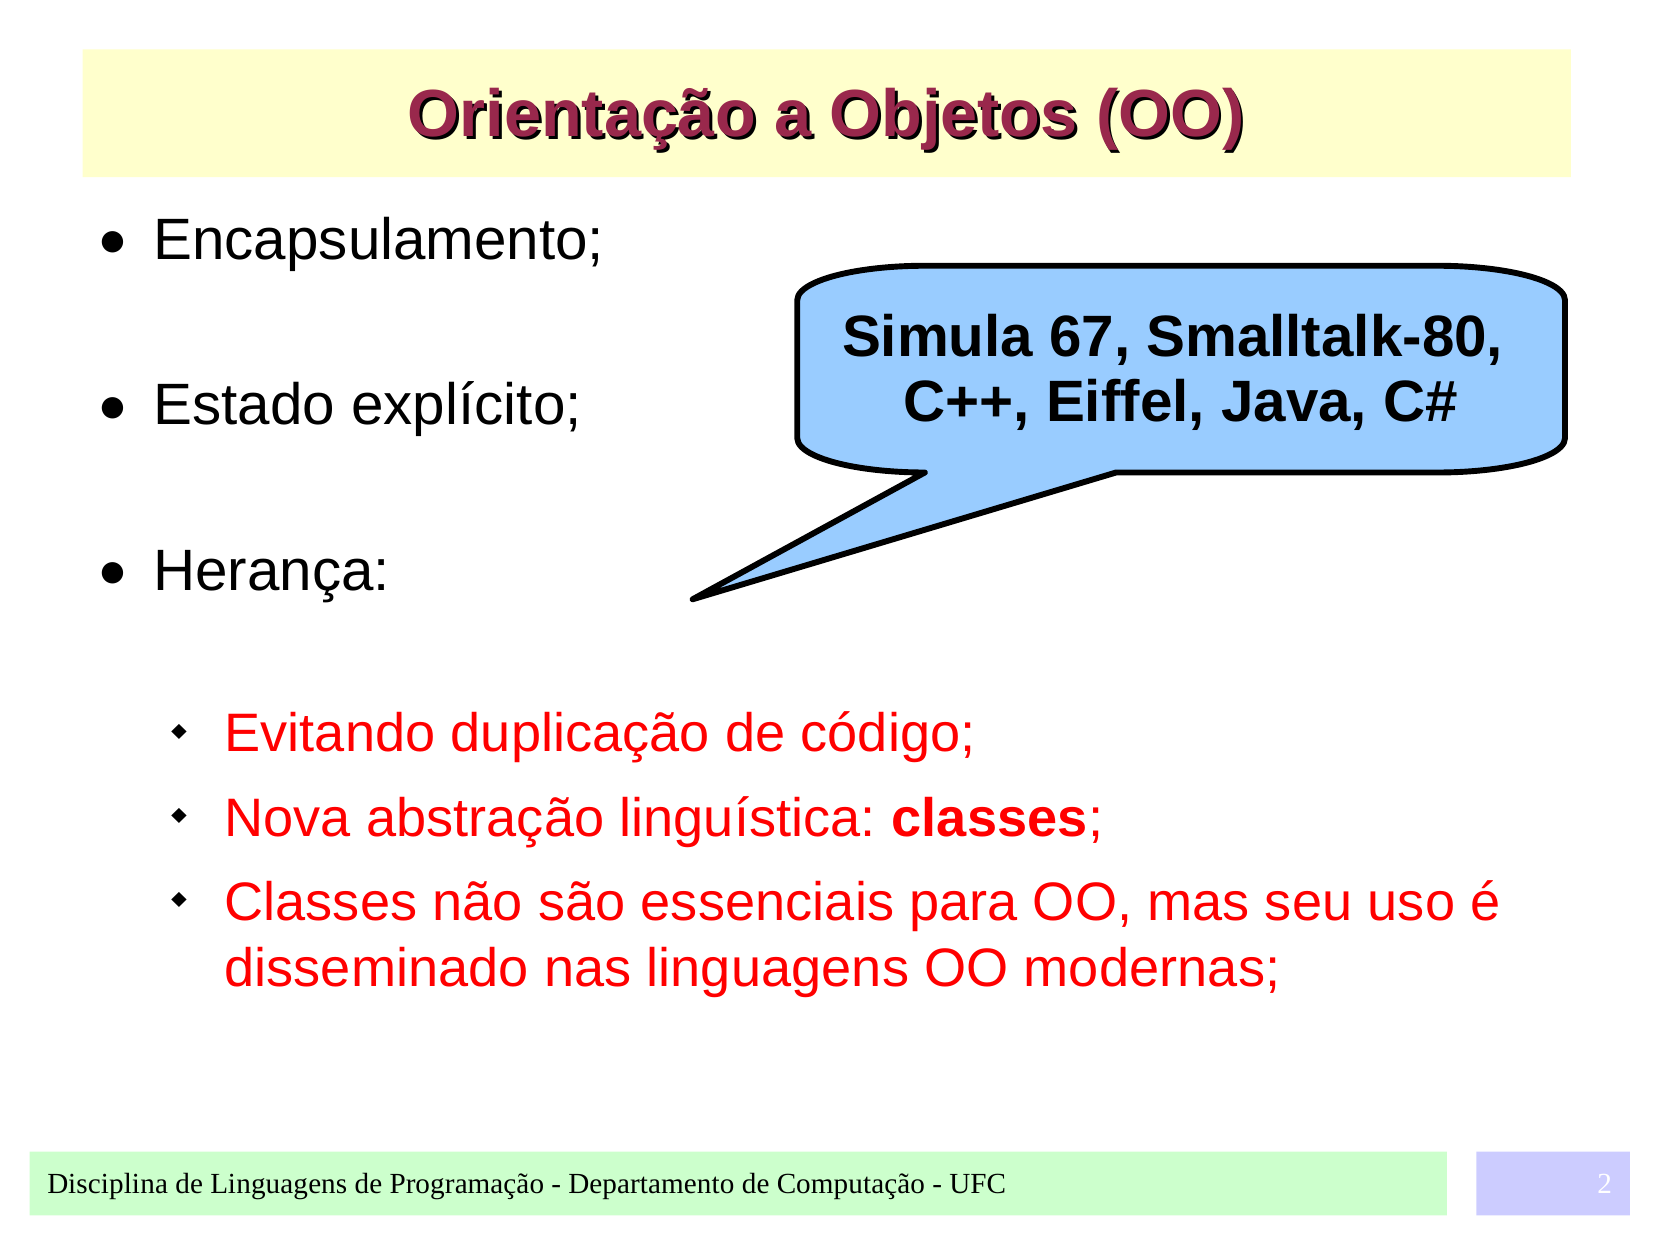

# Orientação a Objetos (OO)
Encapsulamento;
Estado explícito;
Herança:
Evitando duplicação de código;
Nova abstração linguística: classes;
Classes não são essenciais para OO, mas seu uso é disseminado nas linguagens OO modernas;
Simula 67, Smalltalk-80,
C++, Eiffel, Java, C#
Disciplina de Linguagens de Programação - Departamento de Computação - UFC
2